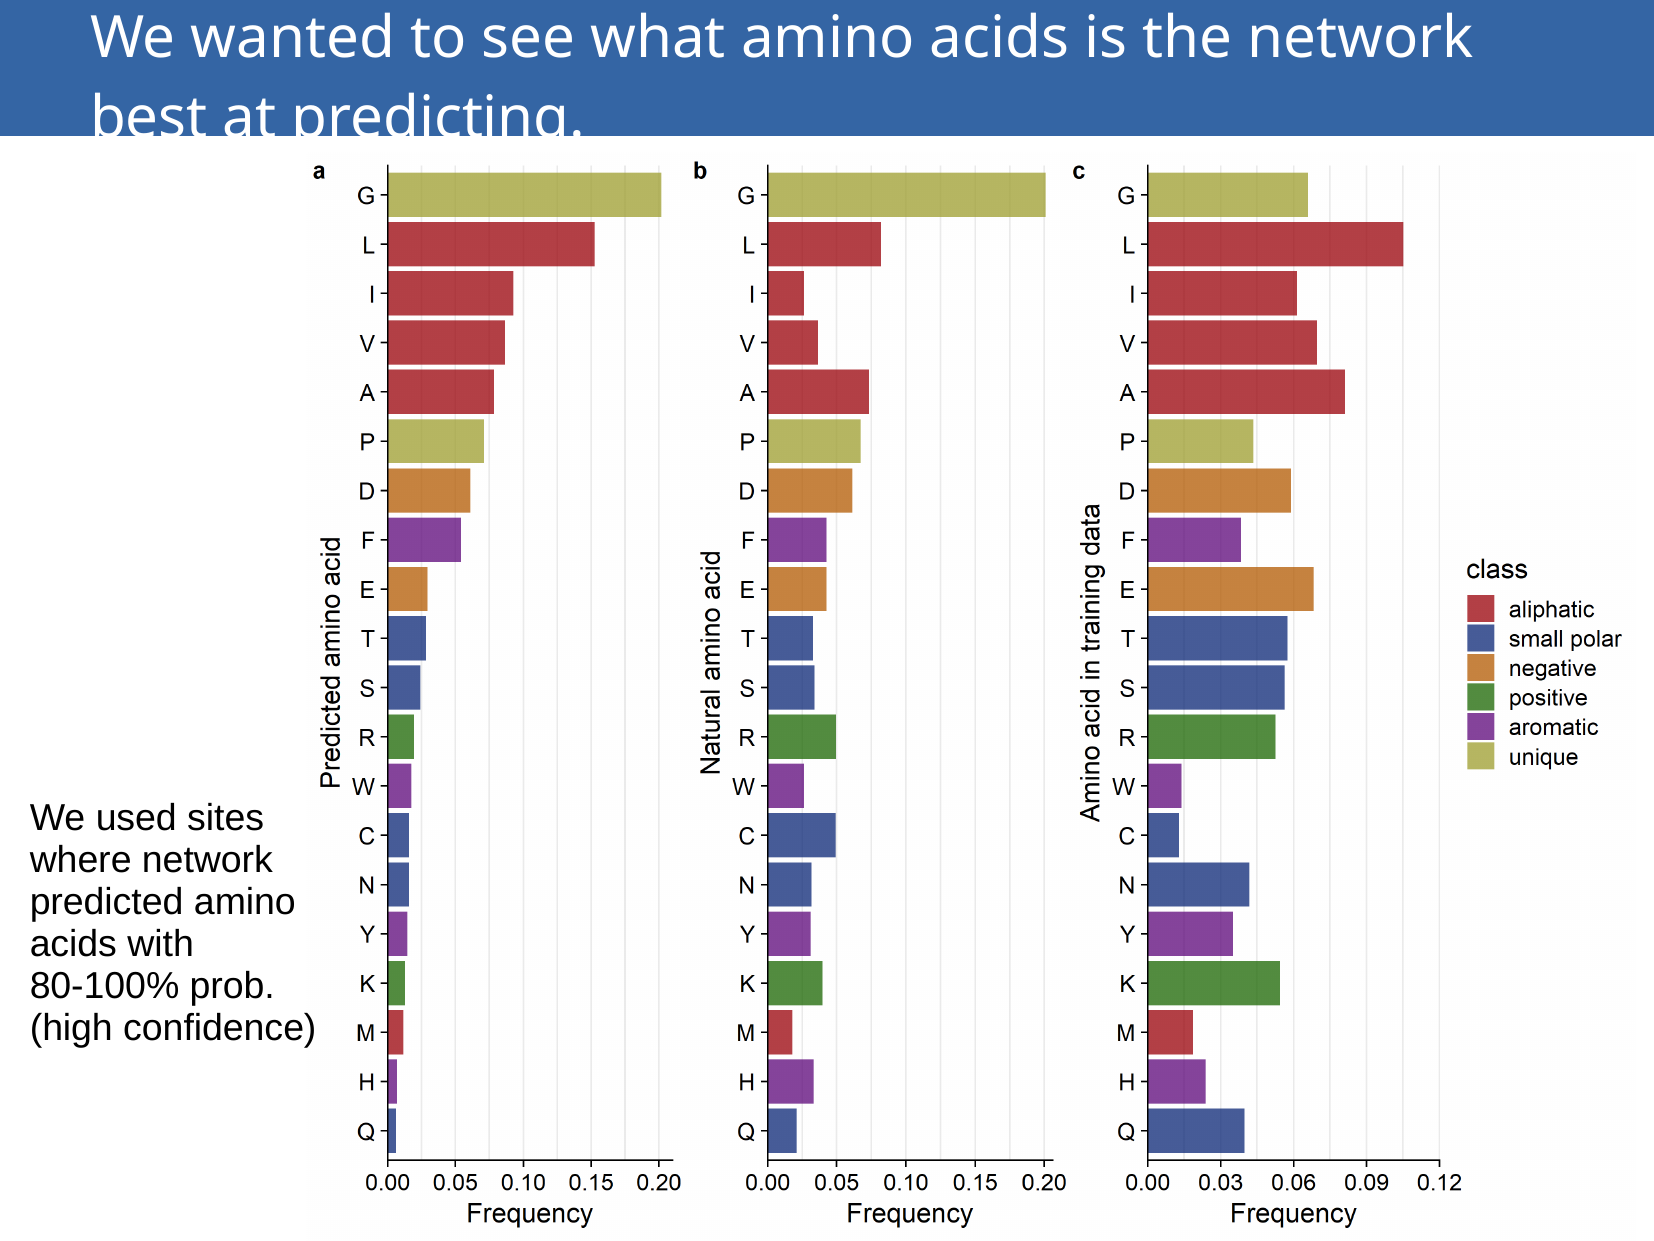

We wanted to see what amino acids is the network best at predicting.
We used sites where network predicted amino acids with
80-100% prob. (high confidence)